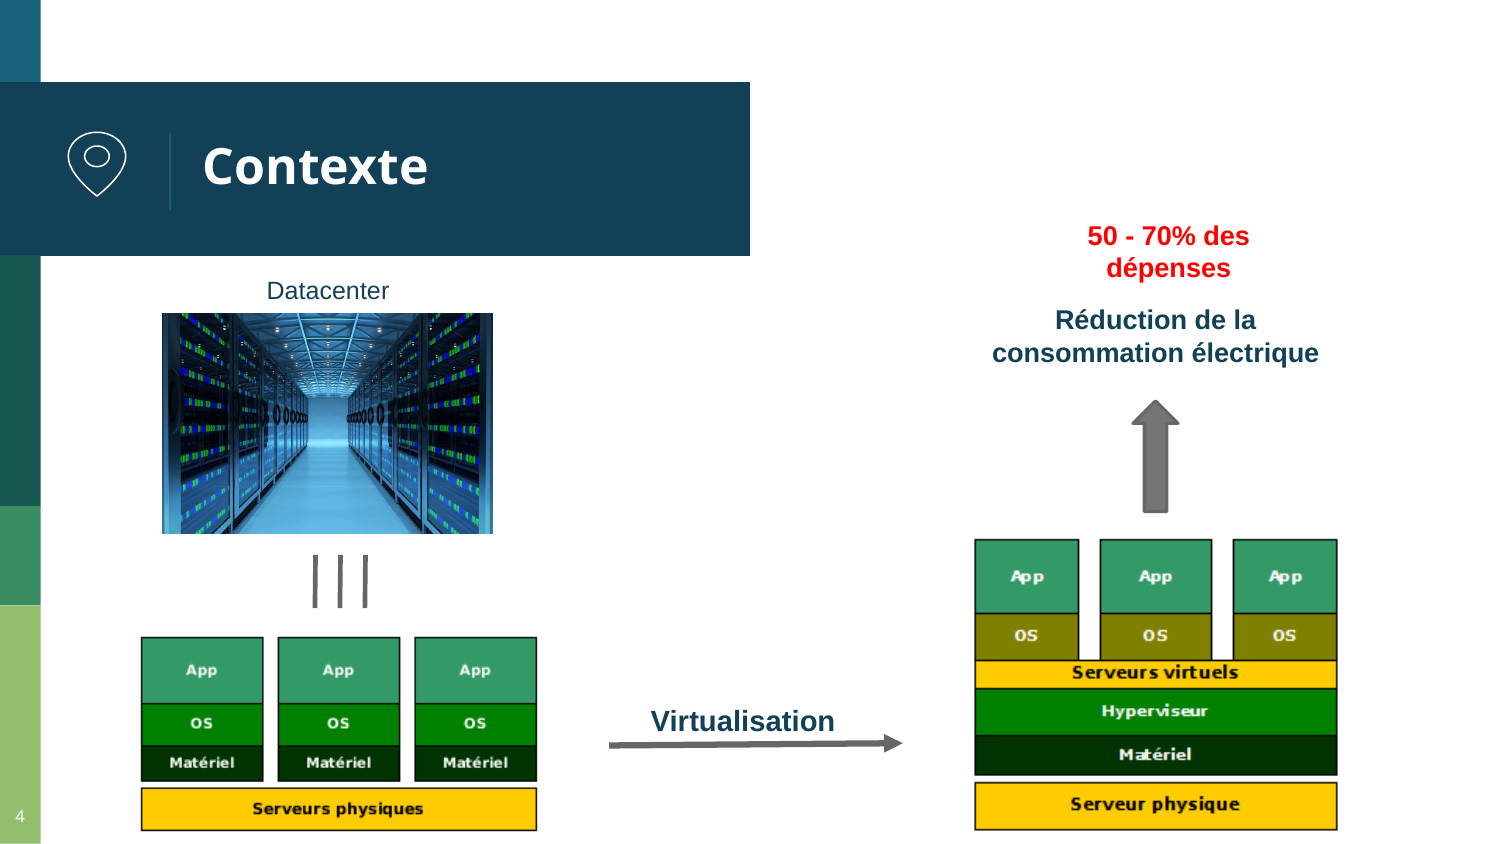

# Contexte
50 - 70% des dépenses
Datacenter
Réduction de la consommation électrique
Virtualisation